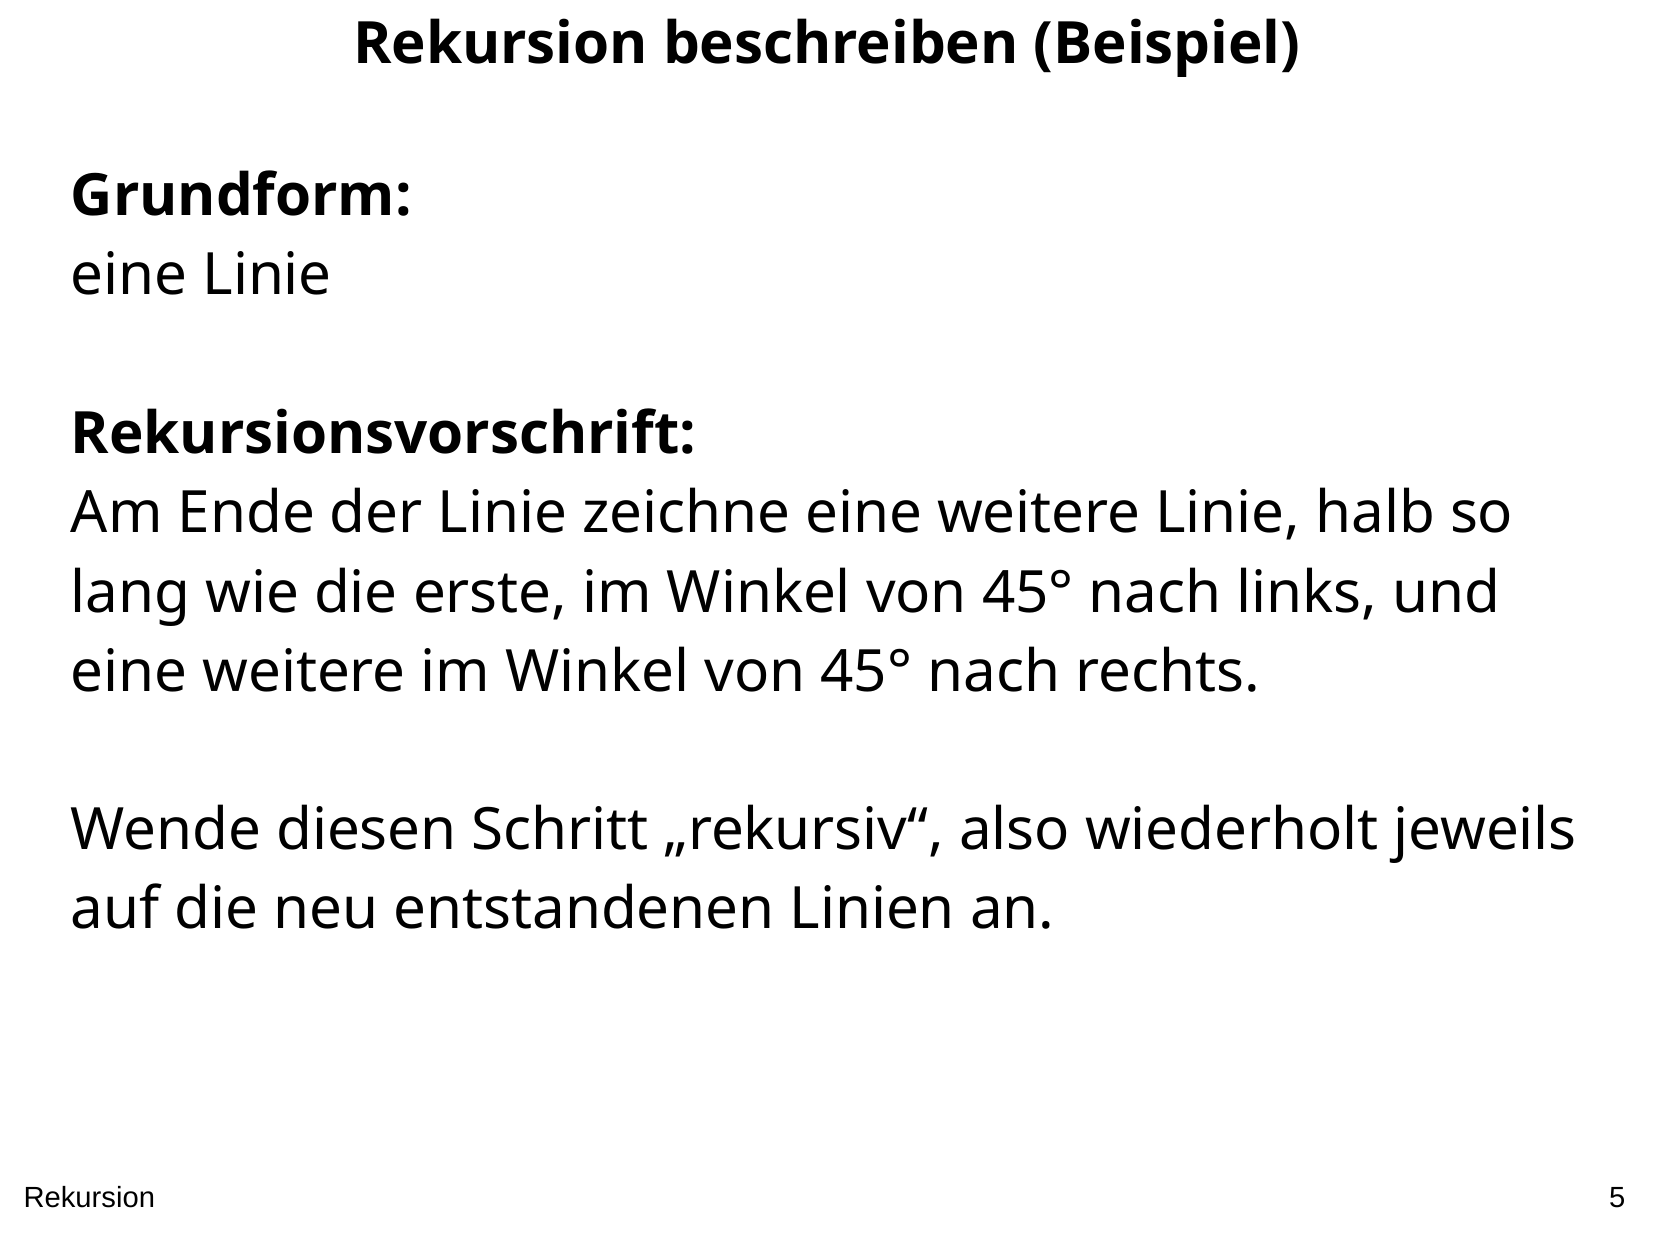

# Rekursion beschreiben (Beispiel)
Grundform:
eine Linie
Rekursionsvorschrift:
Am Ende der Linie zeichne eine weitere Linie, halb so lang wie die erste, im Winkel von 45° nach links, und eine weitere im Winkel von 45° nach rechts.
Wende diesen Schritt „rekursiv“, also wiederholt jeweils auf die neu entstandenen Linien an.
Rekursion
5